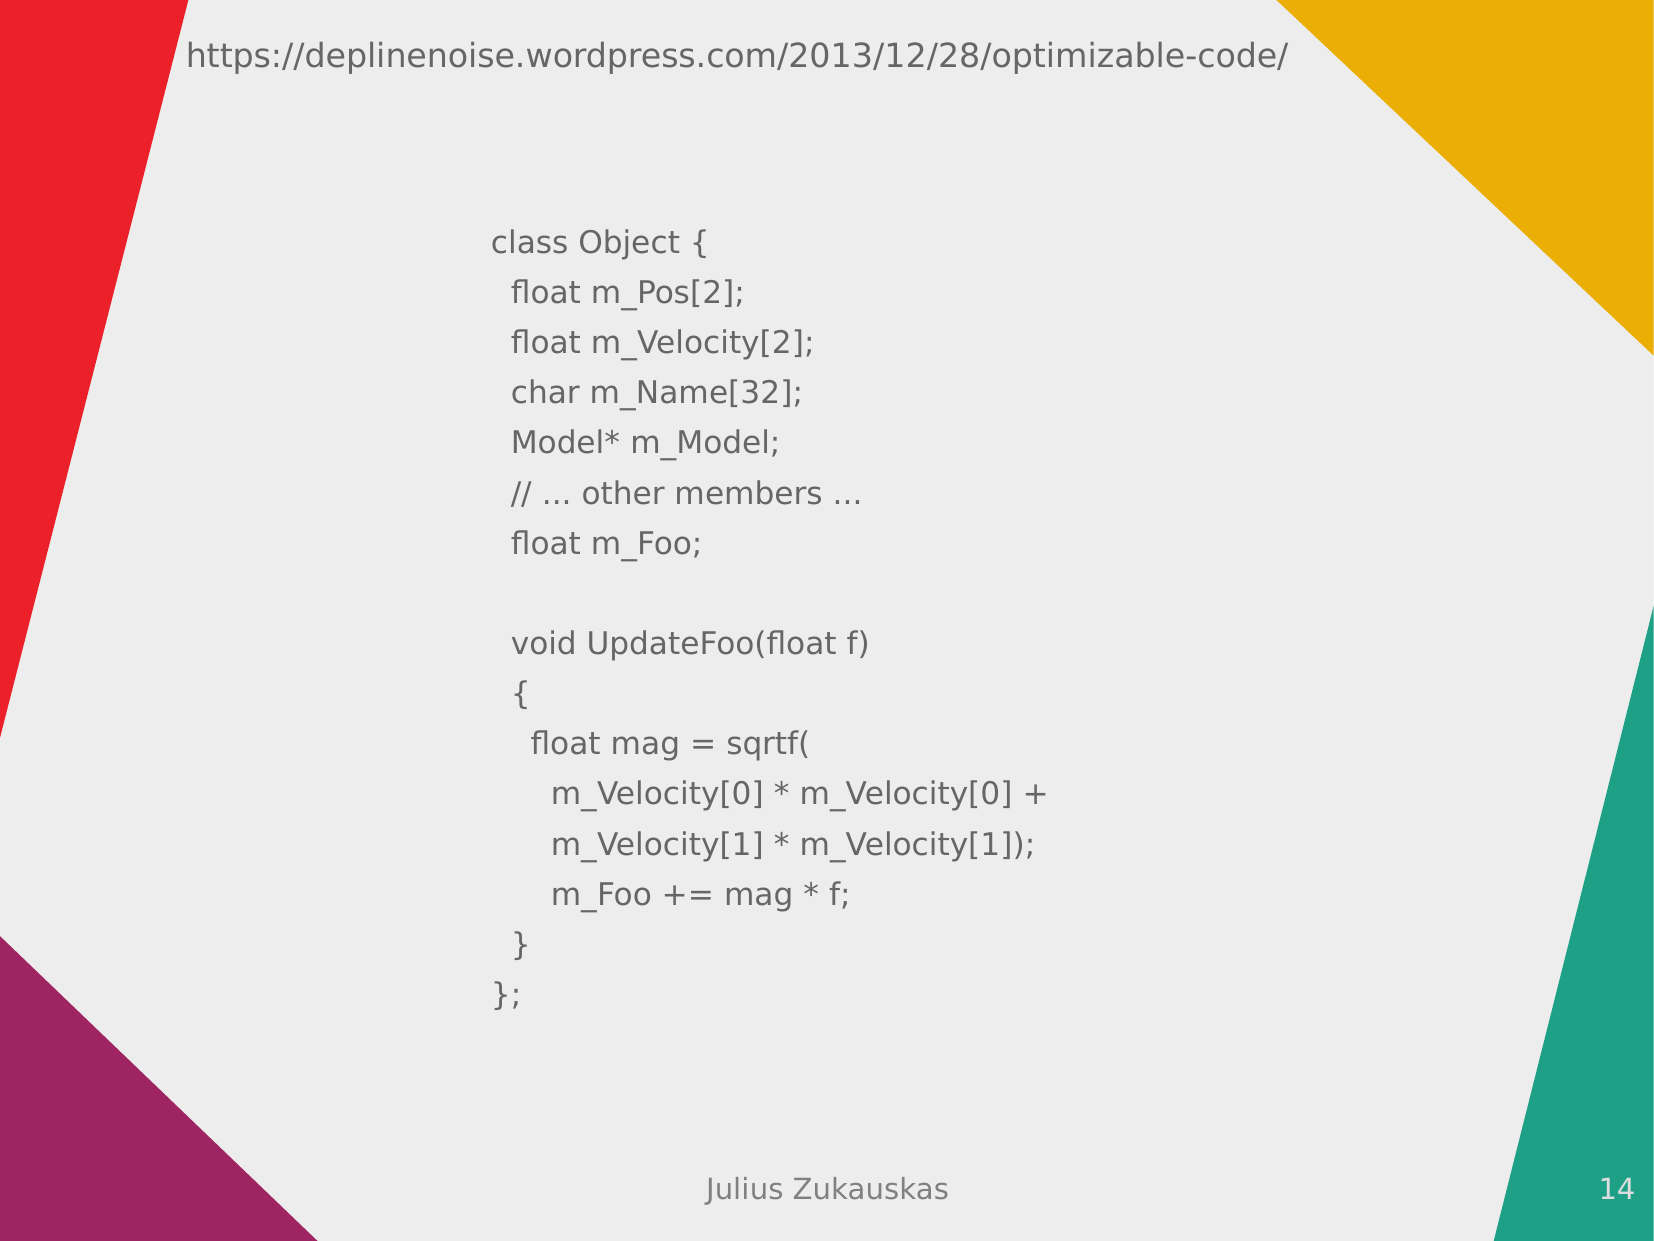

# https://deplinenoise.wordpress.com/2013/12/28/optimizable-code/
class Object {
 float m_Pos[2];
 float m_Velocity[2];
 char m_Name[32];
 Model* m_Model;
 // ... other members ...
 float m_Foo;
 void UpdateFoo(float f)
 {
 float mag = sqrtf(
 m_Velocity[0] * m_Velocity[0] +
 m_Velocity[1] * m_Velocity[1]);
 m_Foo += mag * f;
 }
};
Julius Zukauskas
14